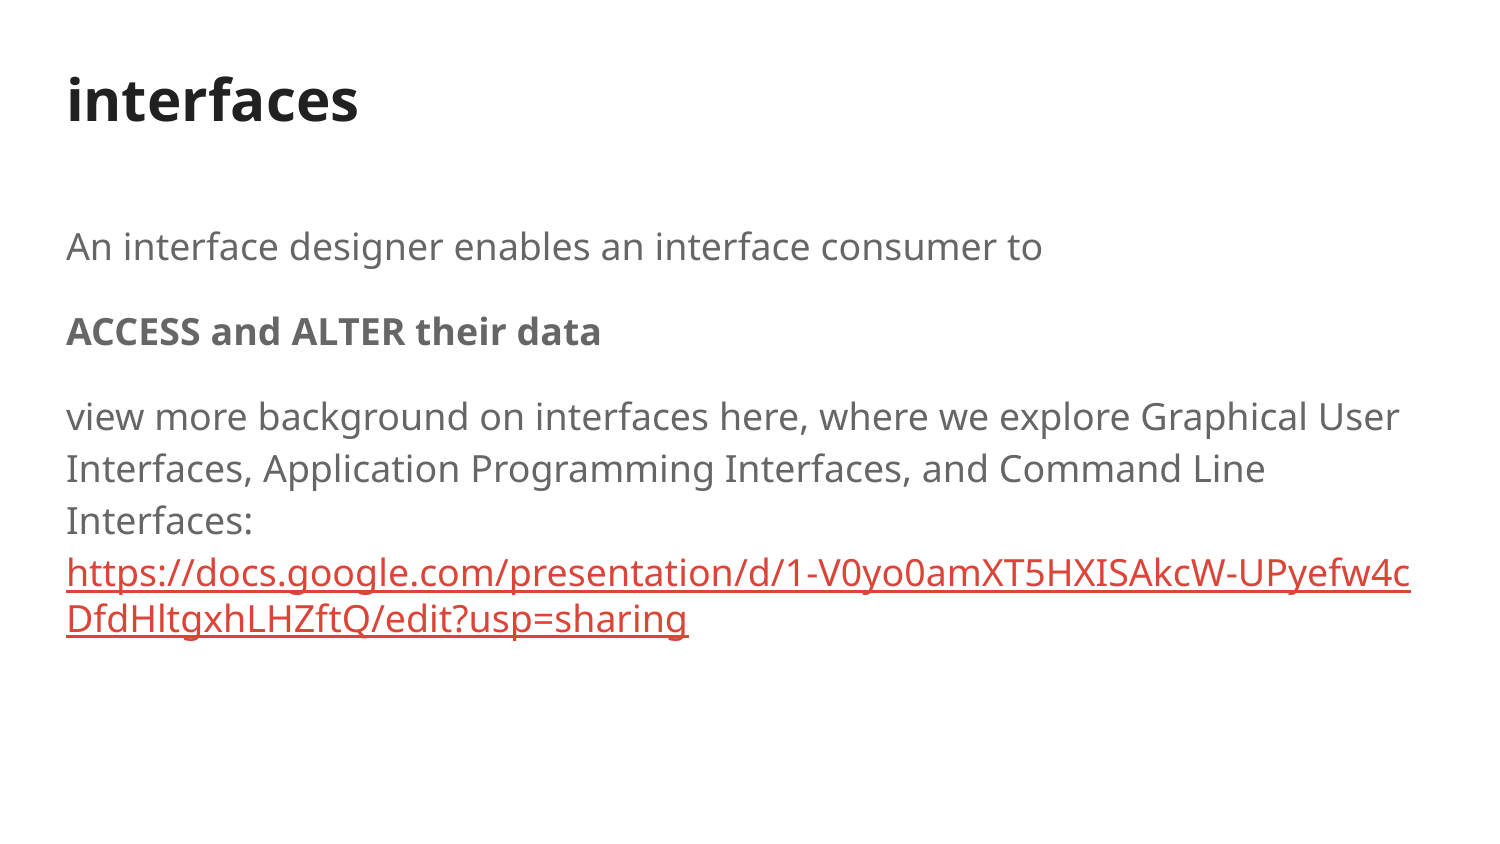

# interfaces
An interface designer enables an interface consumer to
ACCESS and ALTER their data
view more background on interfaces here, where we explore Graphical User Interfaces, Application Programming Interfaces, and Command Line Interfaces: https://docs.google.com/presentation/d/1-V0yo0amXT5HXISAkcW-UPyefw4cDfdHltgxhLHZftQ/edit?usp=sharing